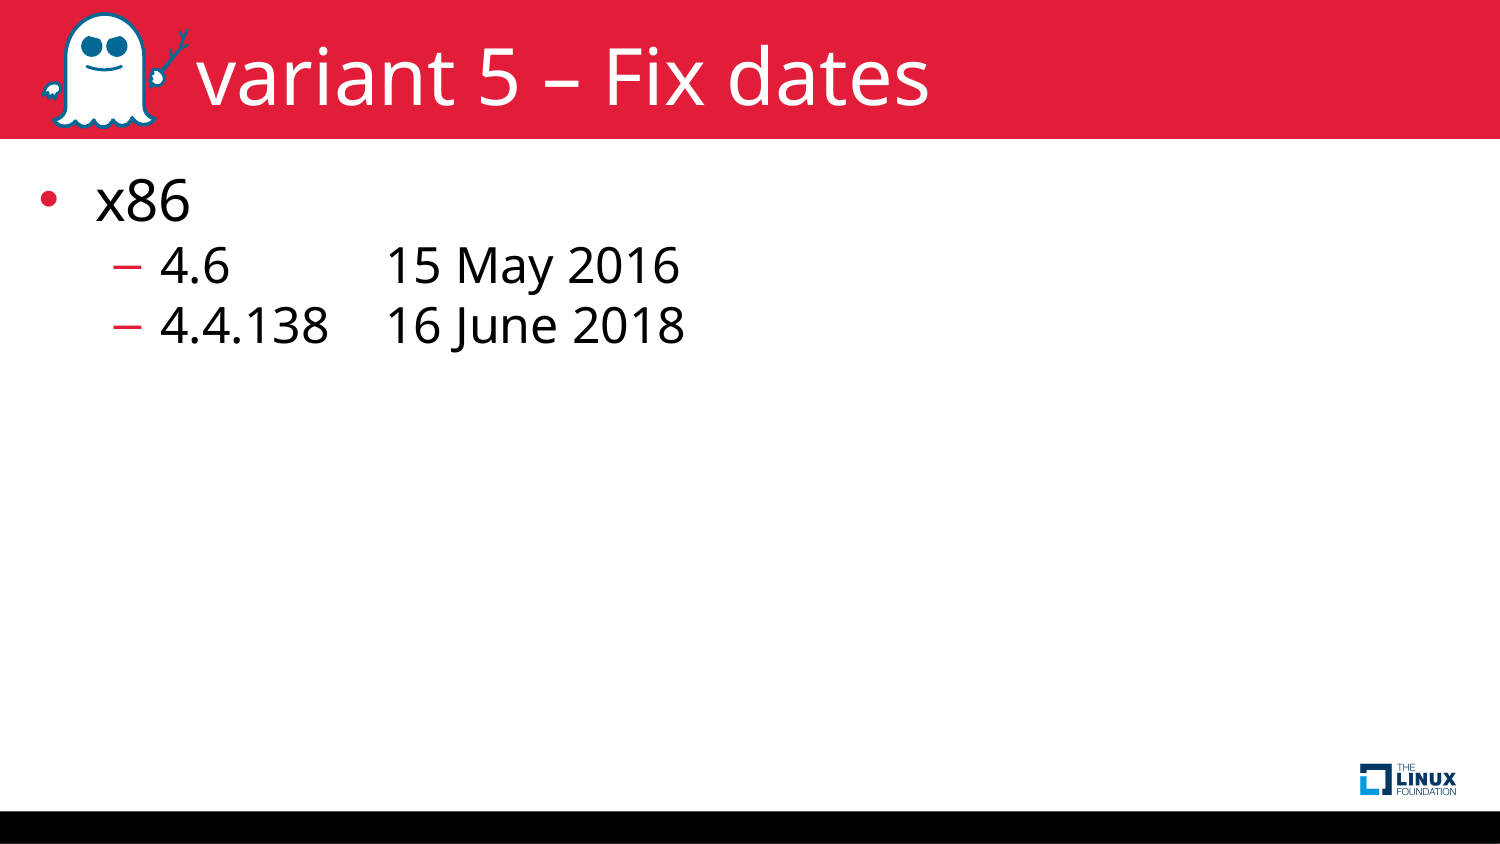

# variant 5 – Fix dates
x86
4.6			15 May 2016
4.4.138	16 June 2018